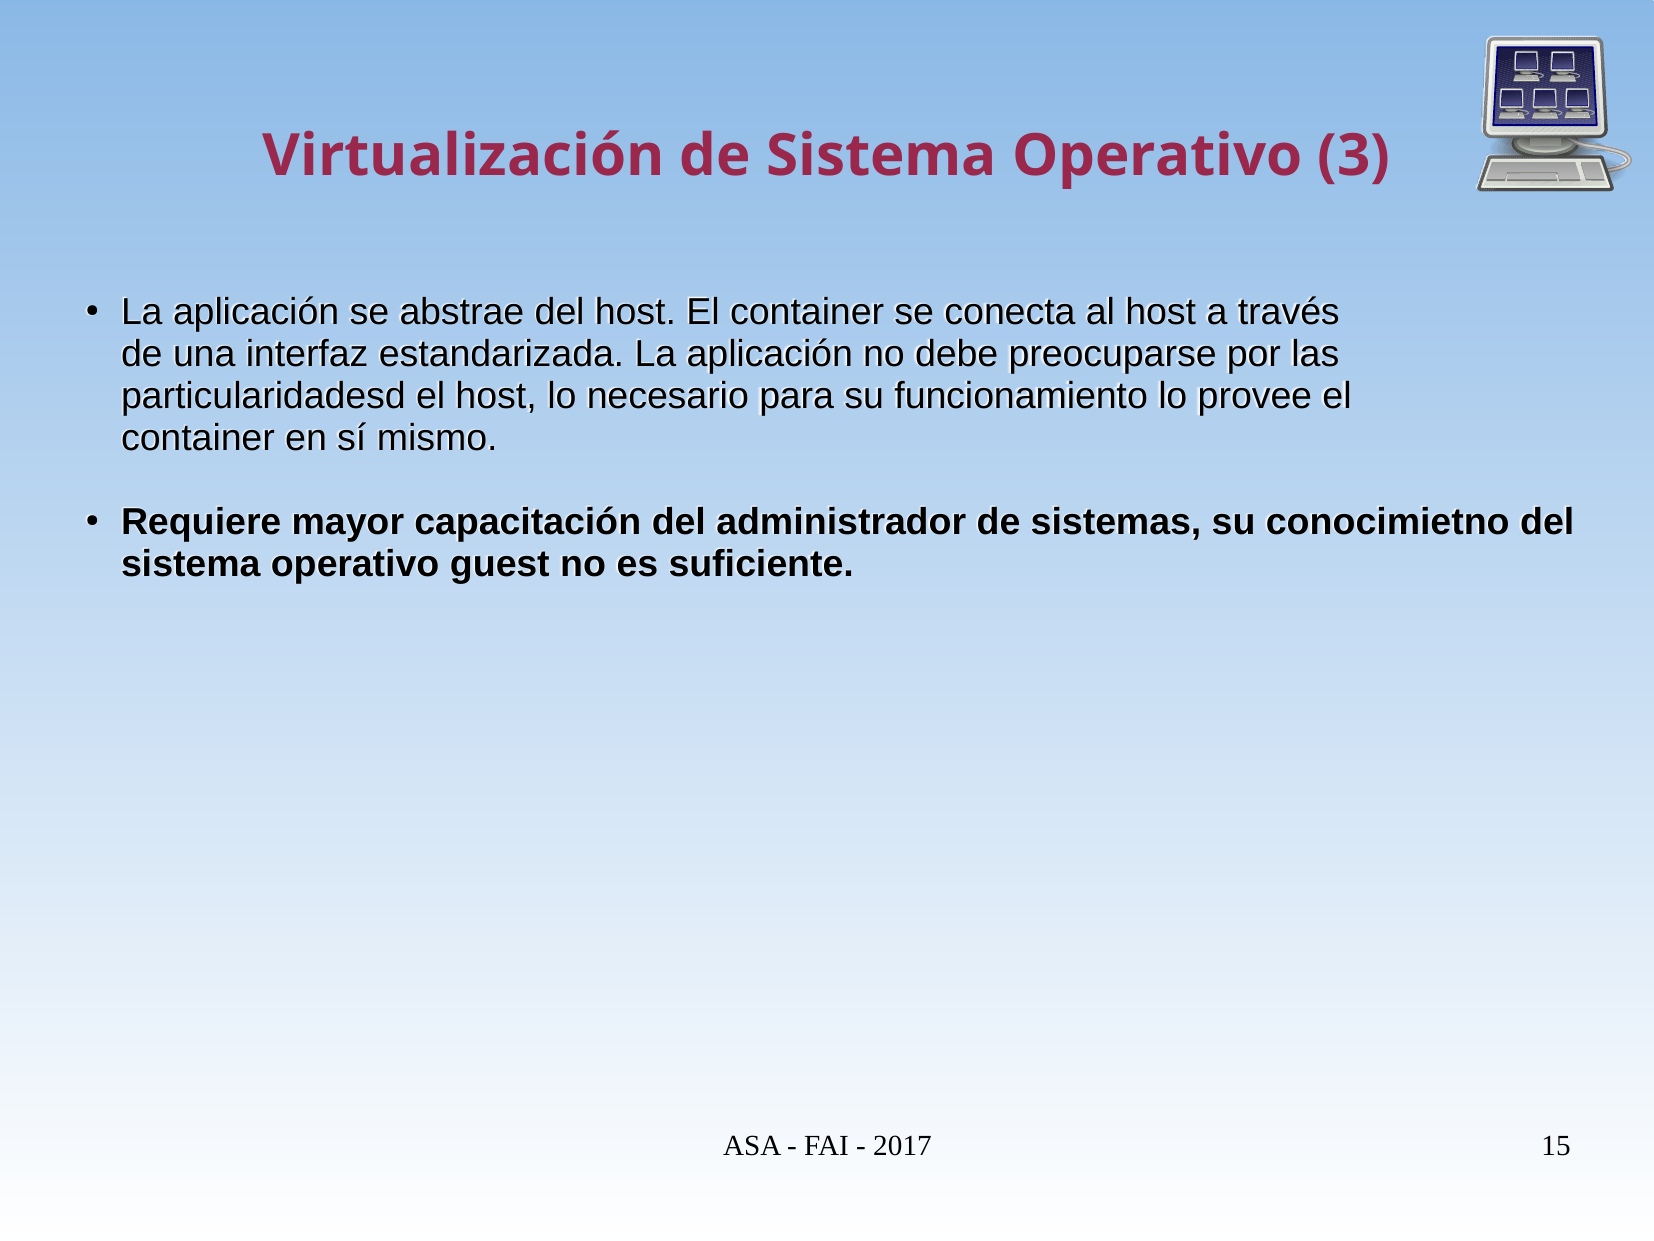

# Virtualización de Sistema Operativo (3)
La aplicación se abstrae del host. El container se conecta al host a través
de una interfaz estandarizada. La aplicación no debe preocuparse por las
particularidadesd el host, lo necesario para su funcionamiento lo provee el
container en sí mismo.
Requiere mayor capacitación del administrador de sistemas, su conocimietno del
sistema operativo guest no es suficiente.
ASA - FAI - 2017
15